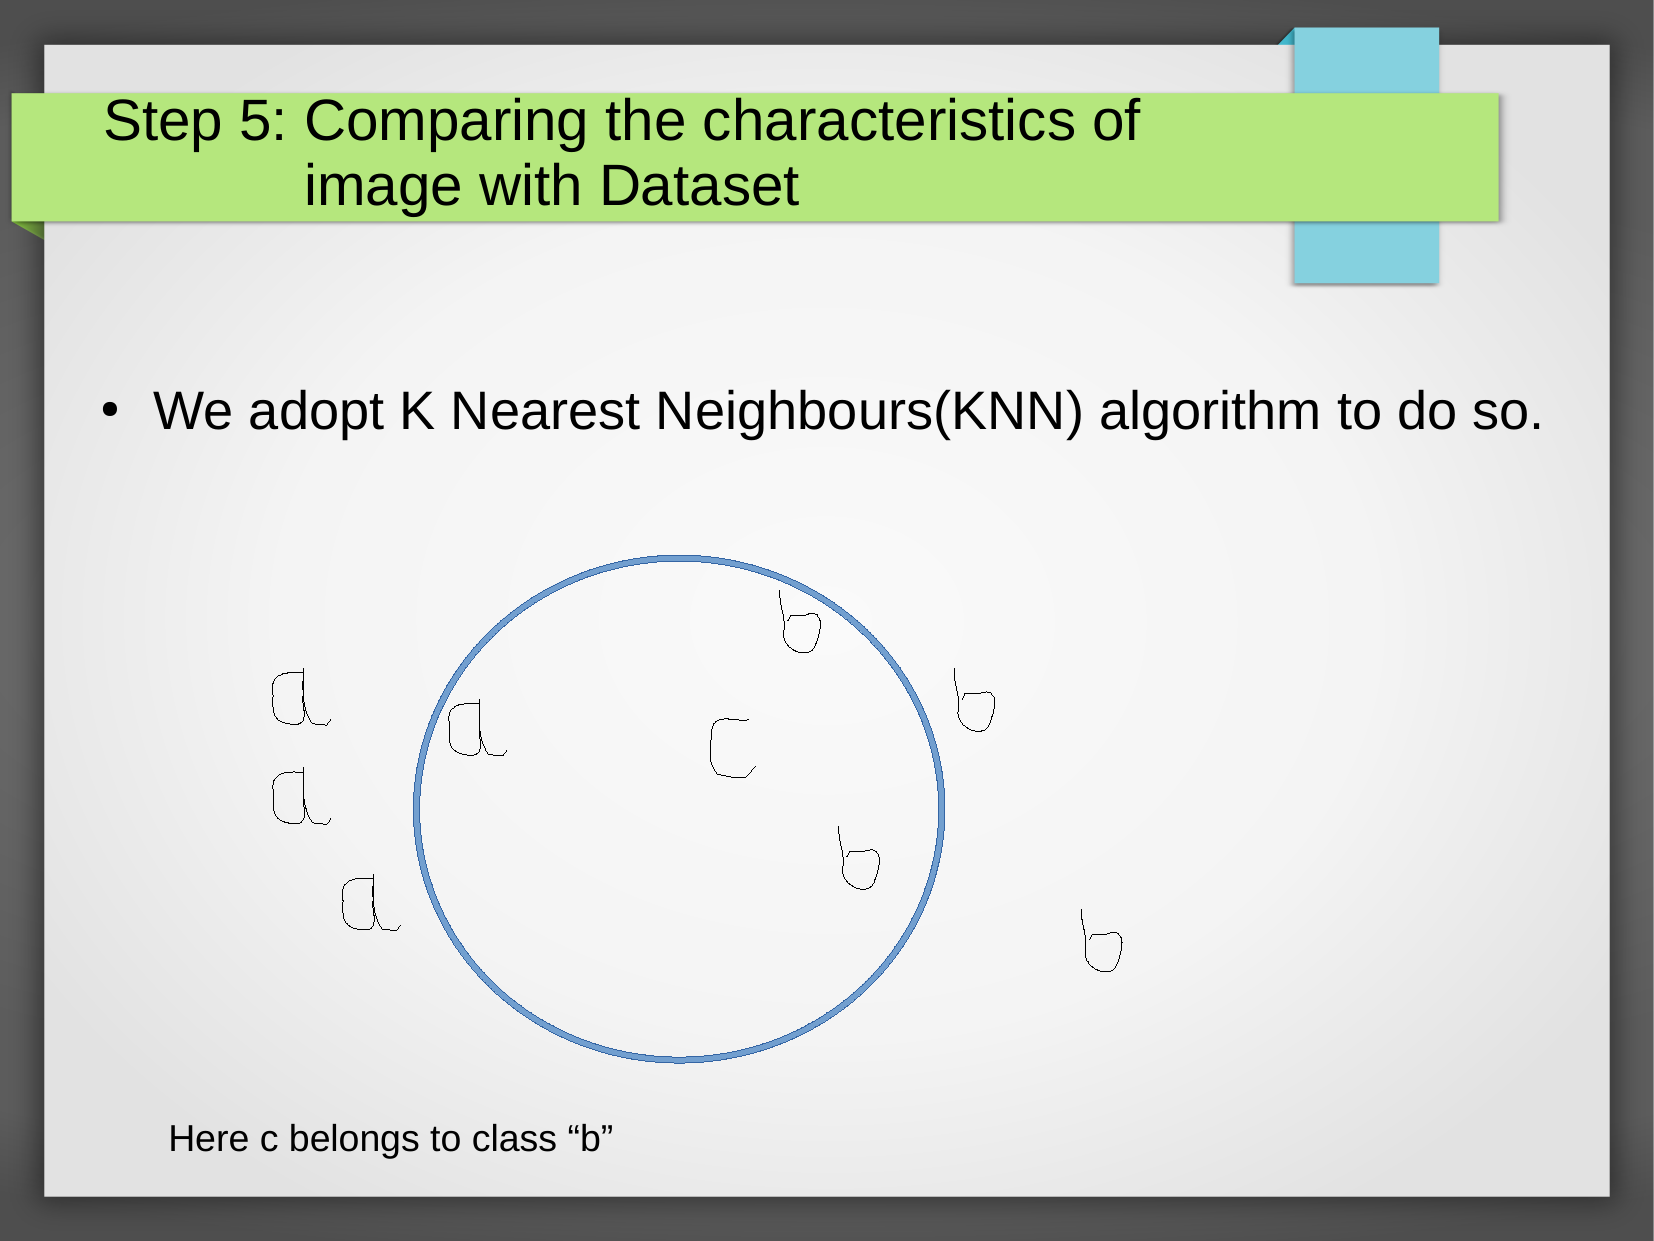

# Step 5: Comparing the characteristics of image with Dataset
We adopt K Nearest Neighbours(KNN) algorithm to do so.
Here c belongs to class “b”